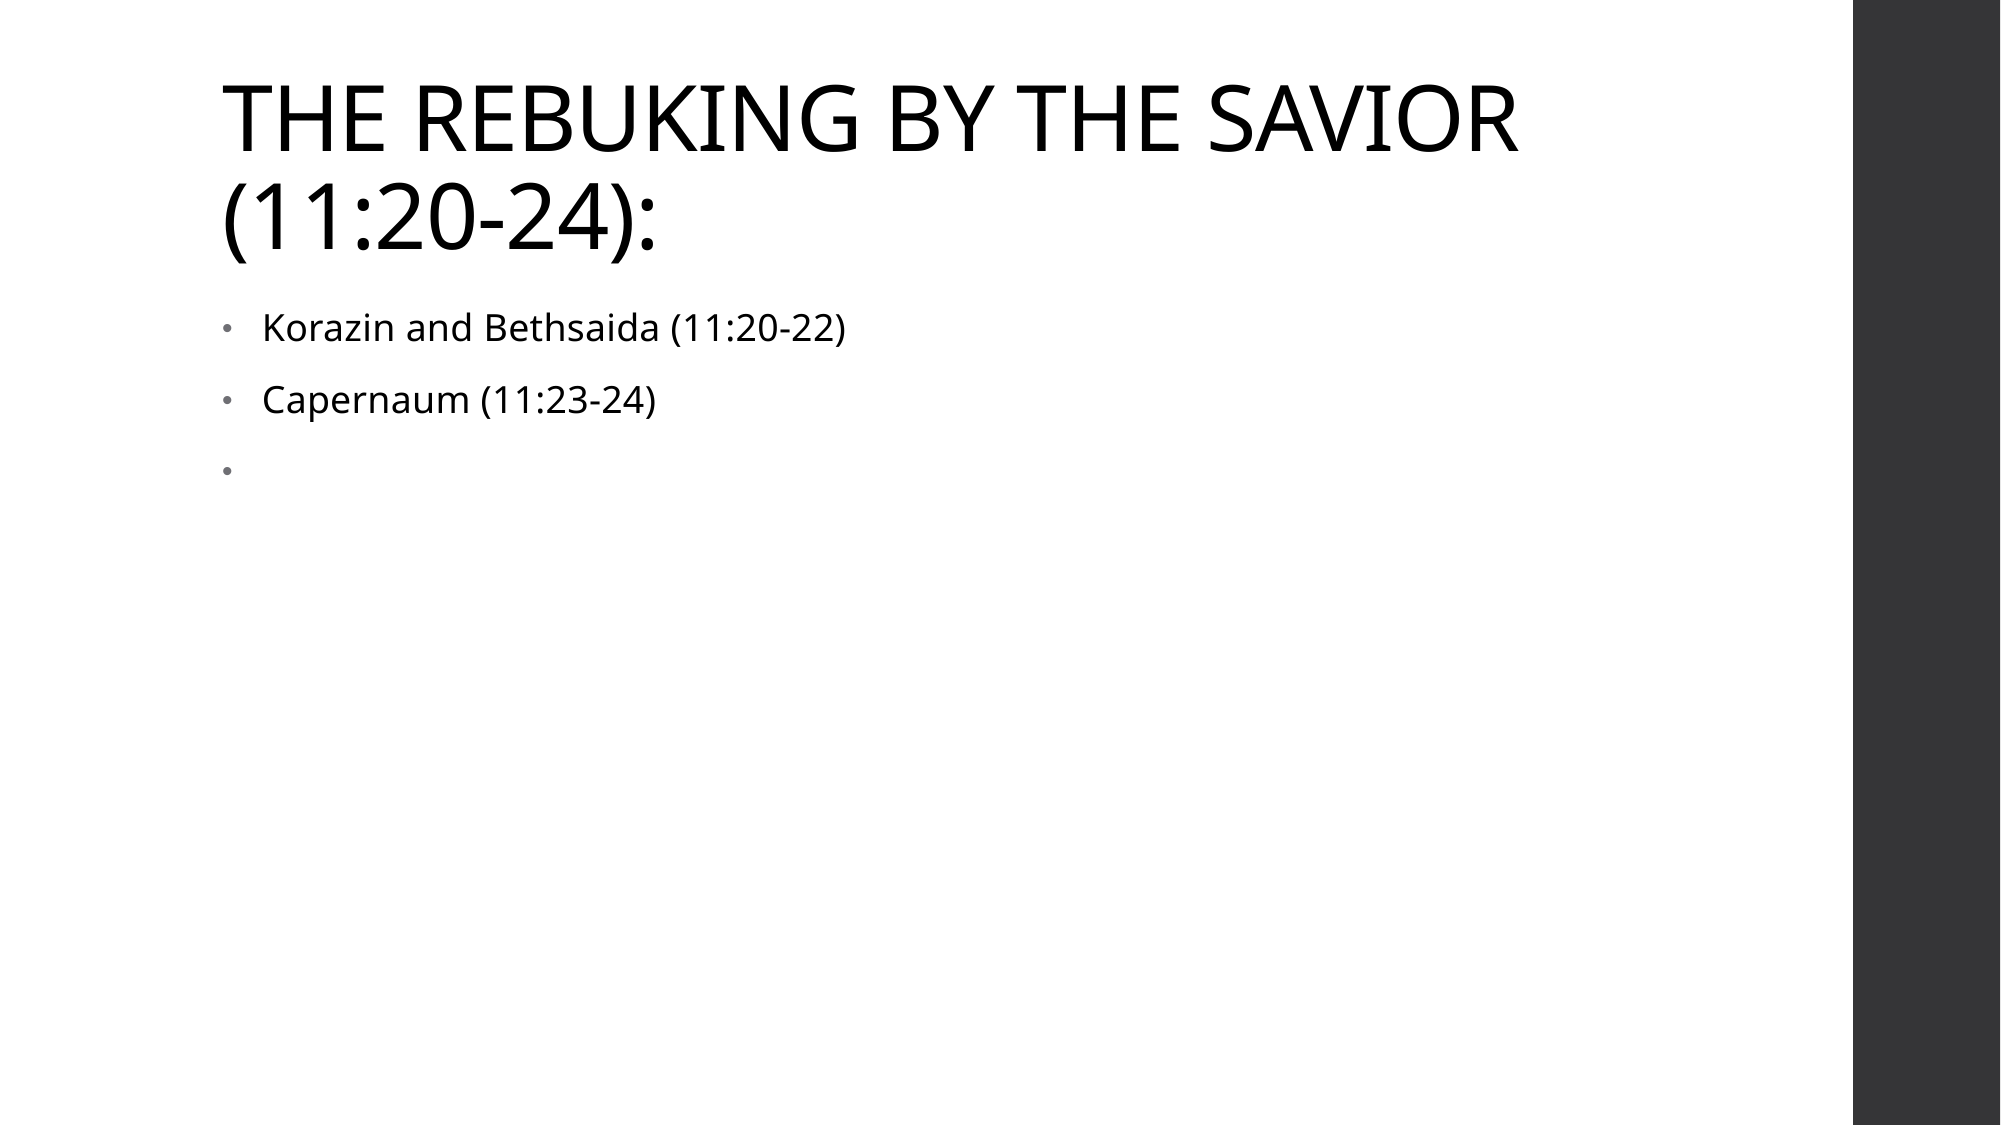

# THE REBUKING BY THE SAVIOR (11:20-24):
 Korazin and Bethsaida (11:20-22)
 Capernaum (11:23-24)